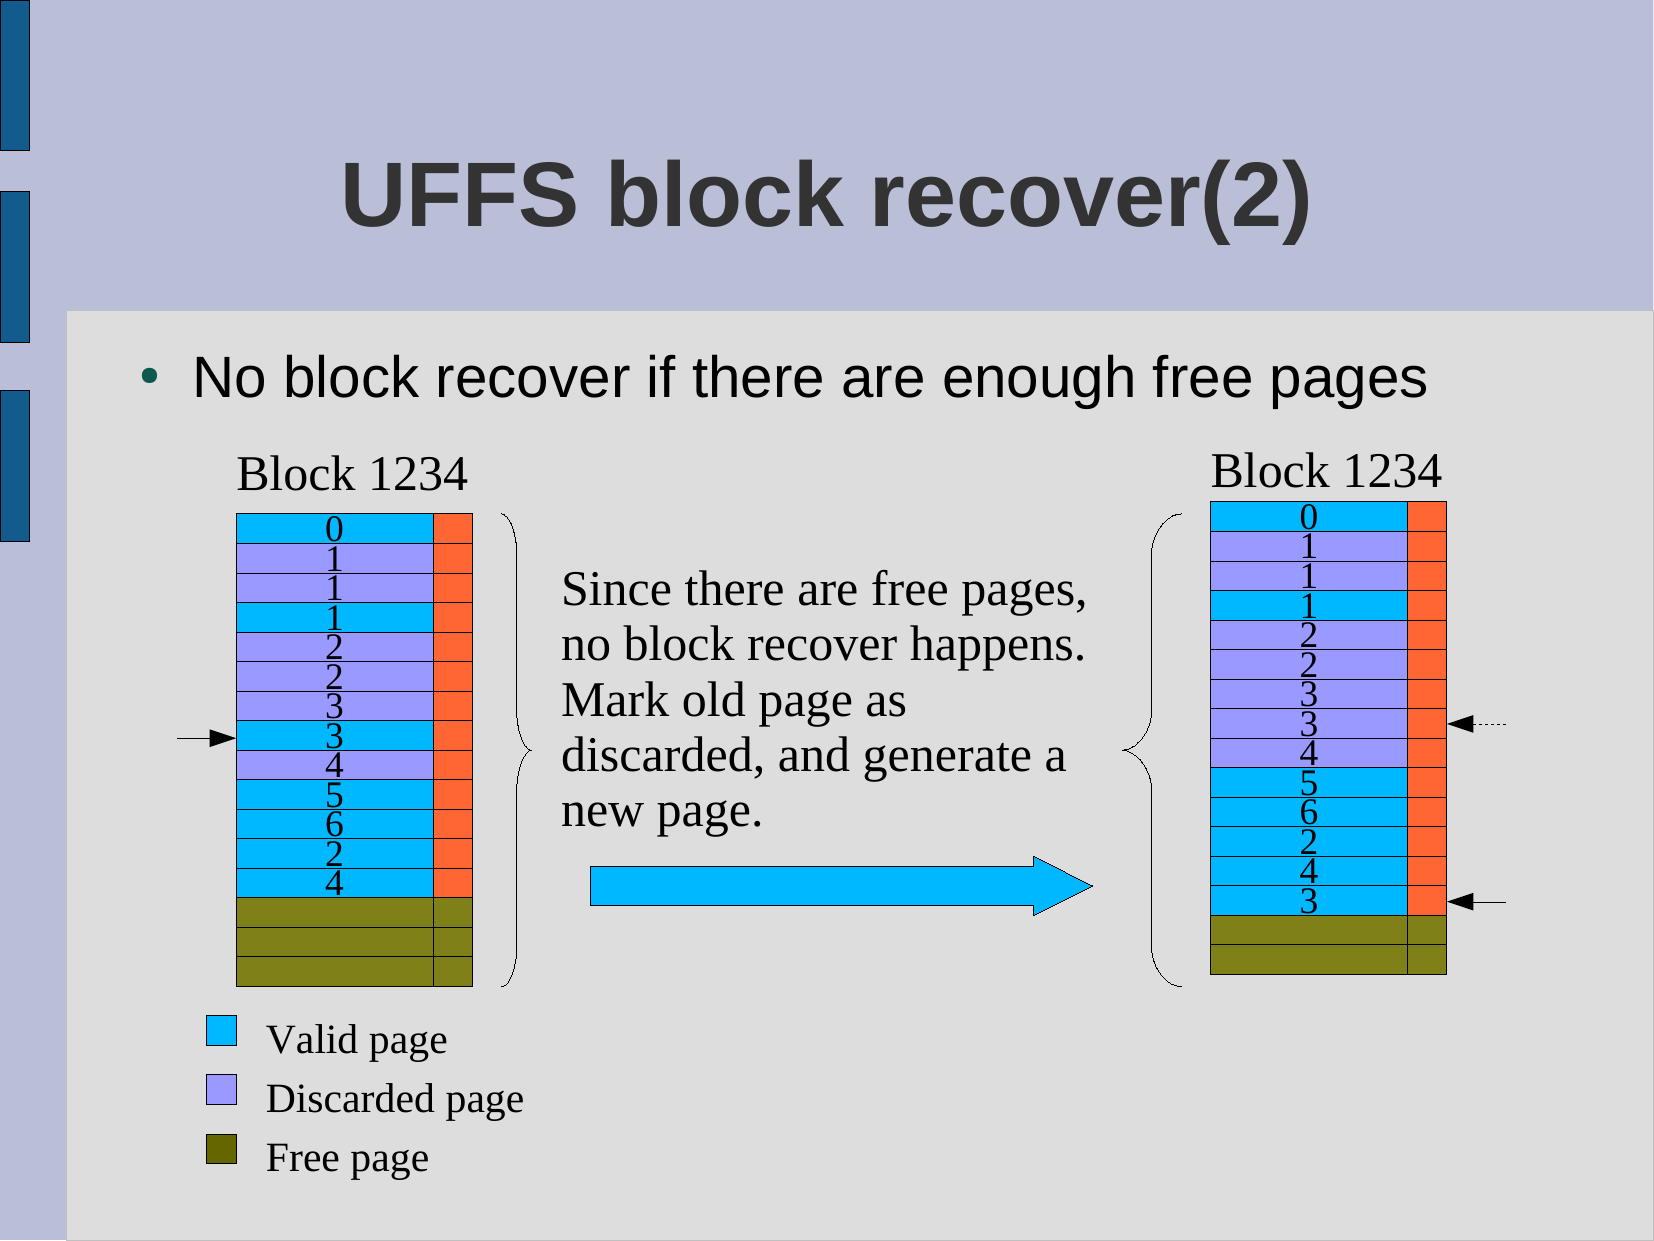

# UFFS block recover(2)
No block recover if there are enough free pages
Block 1234
Block 1234
0
0
1
1
Since there are free pages, no block recover happens.
Mark old page as discarded, and generate a new page.
1
1
1
1
2
2
2
2
3
3
3
3
4
4
5
5
6
6
2
2
4
4
3
Valid page
Discarded page
Free page